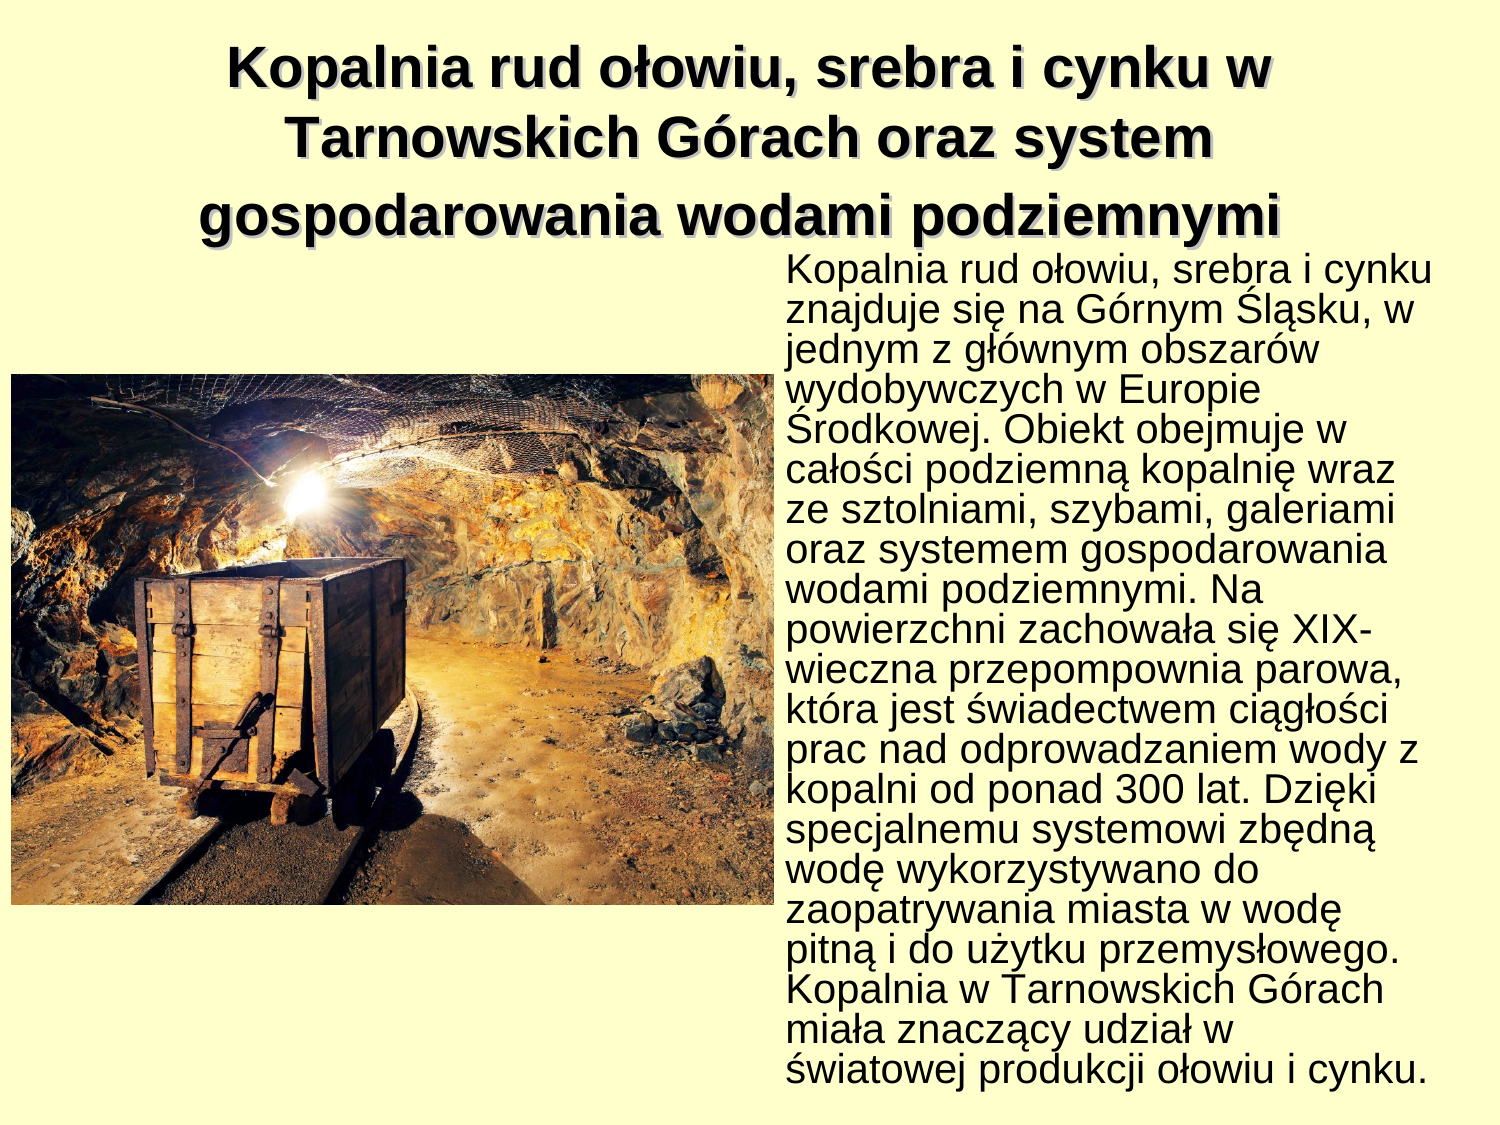

# Kopalnia rud ołowiu, srebra i cynku w Tarnowskich Górach oraz system gospodarowania wodami podziemnymi
	Kopalnia rud ołowiu, srebra i cynku znajduje się na Górnym Śląsku, w jednym z głównym obszarów wydobywczych w Europie Środkowej. Obiekt obejmuje w całości podziemną kopalnię wraz ze sztolniami, szybami, galeriami oraz systemem gospodarowania wodami podziemnymi. Na powierzchni zachowała się XIX- wieczna przepompownia parowa, która jest świadectwem ciągłości prac nad odprowadzaniem wody z kopalni od ponad 300 lat. Dzięki specjalnemu systemowi zbędną wodę wykorzystywano do zaopatrywania miasta w wodę pitną i do użytku przemysłowego. Kopalnia w Tarnowskich Górach miała znaczący udział w światowej produkcji ołowiu i cynku.